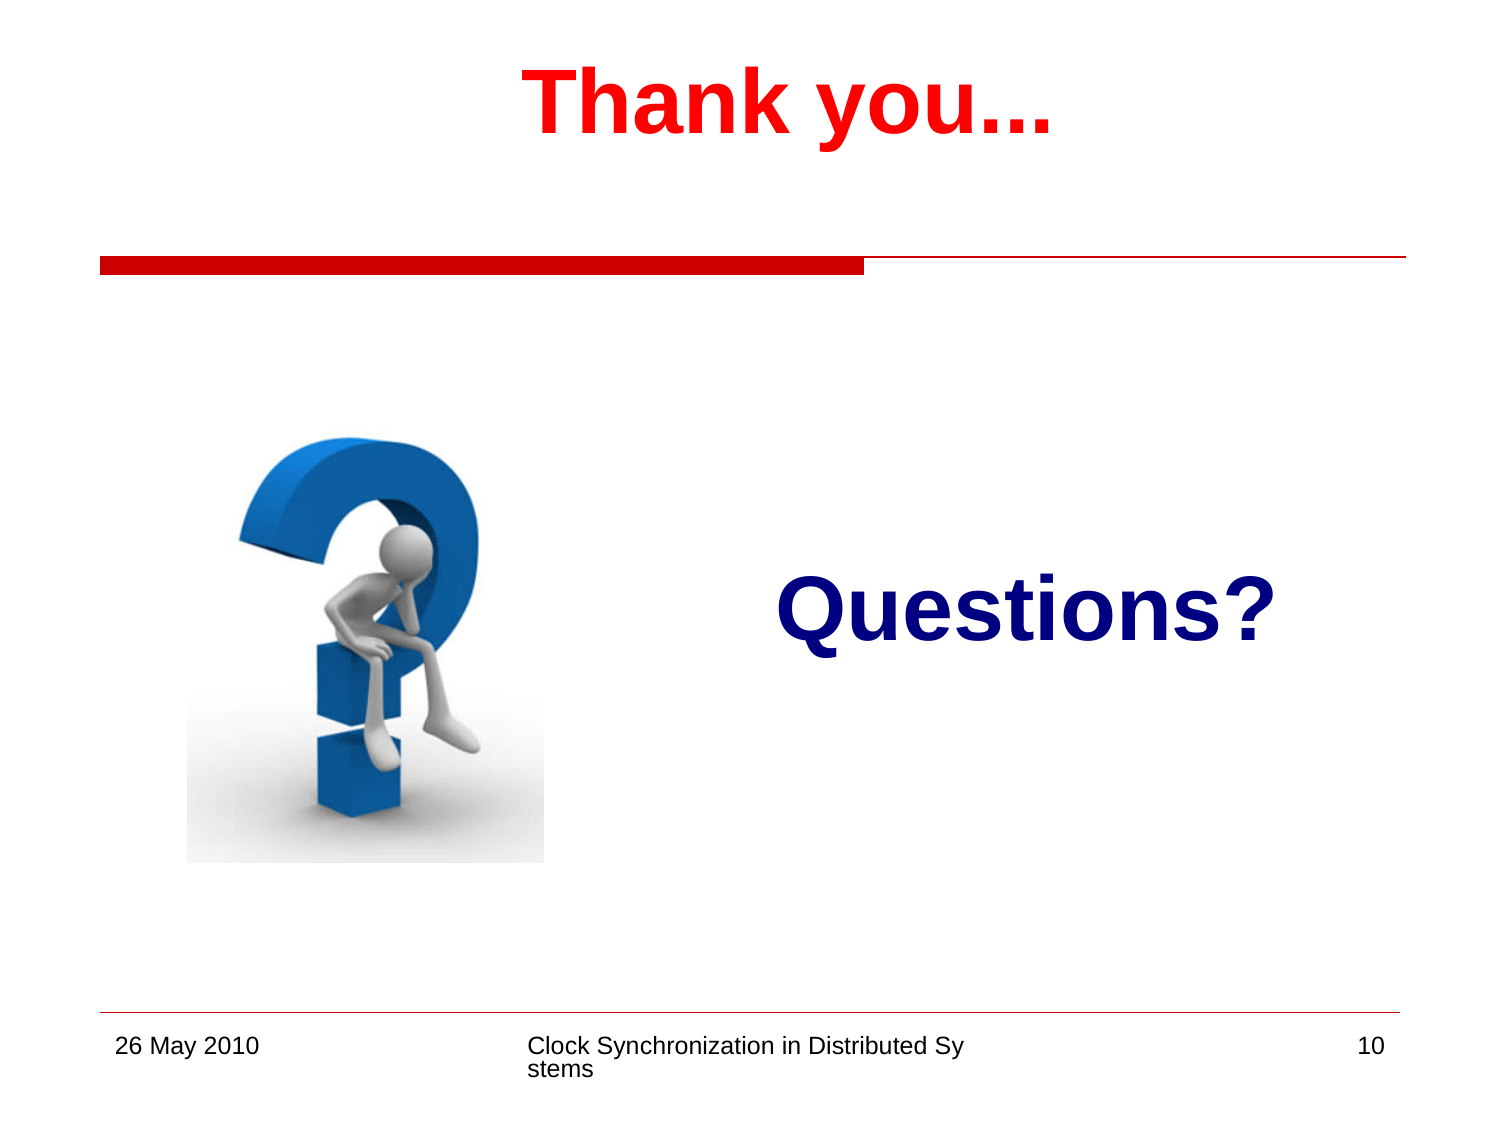

# Thank you...
Questions?
26 May 2010
Clock Synchronization in Distributed Systems
10